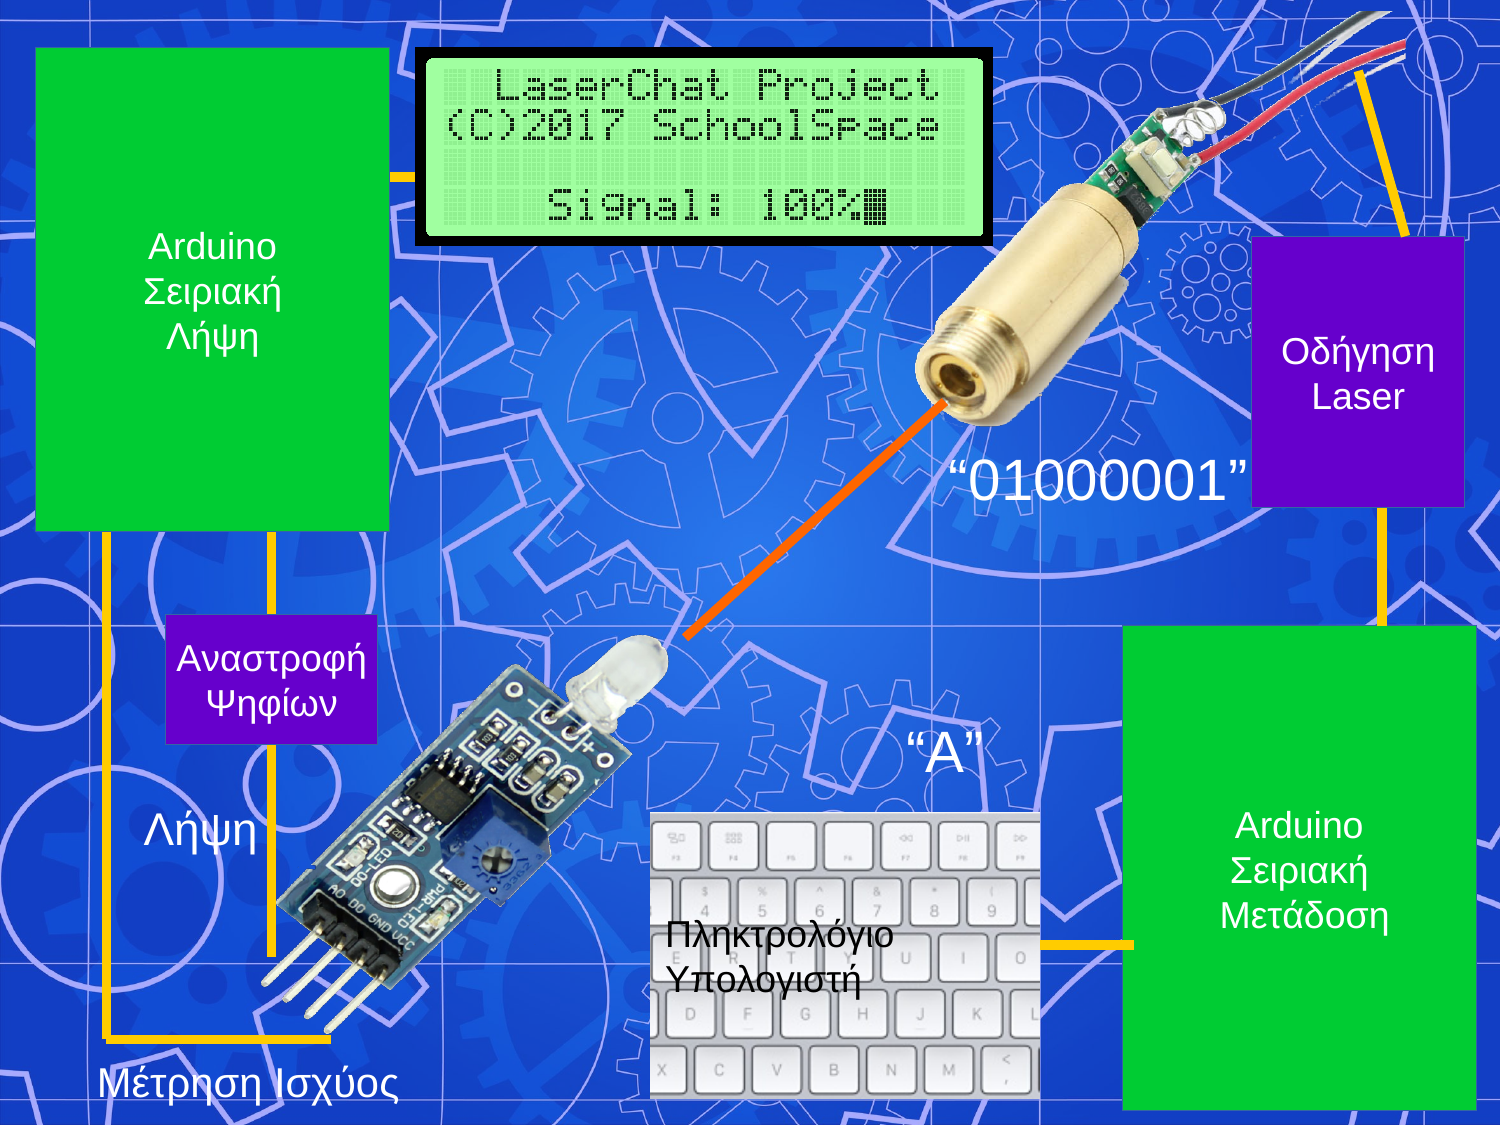

Arduino
Σειριακή
Λήψη
Μέτρηση Ισχύος
Οδήγηση
Laser
“01000001”
Αναστροφή
Ψηφίων
Λήψη
Arduino
Σειριακή
 Μετάδοση
“Α”
Πληκτρολόγιο
Υπολογιστή